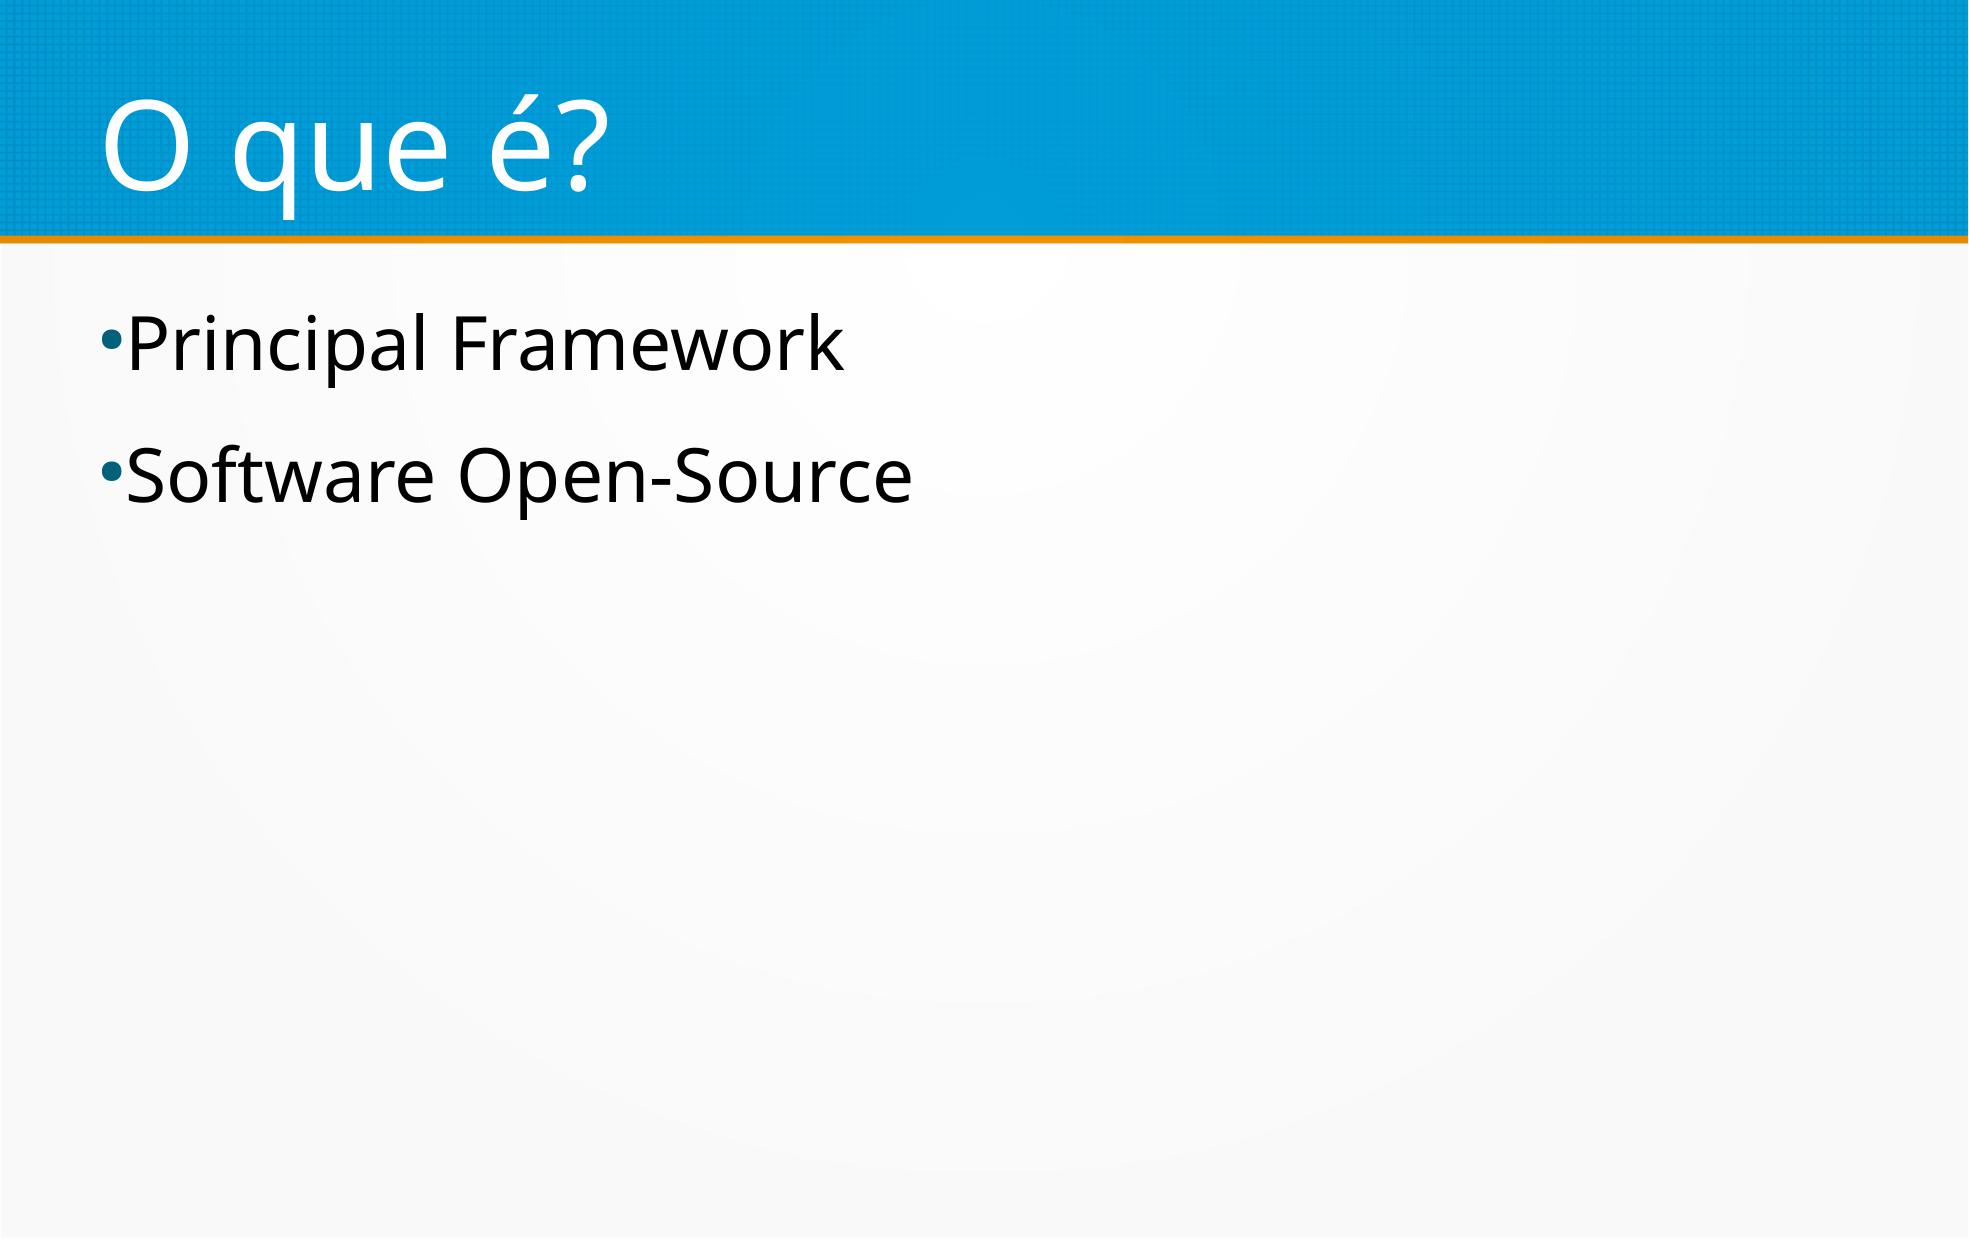

# O que é?
Principal Framework
Software Open-Source